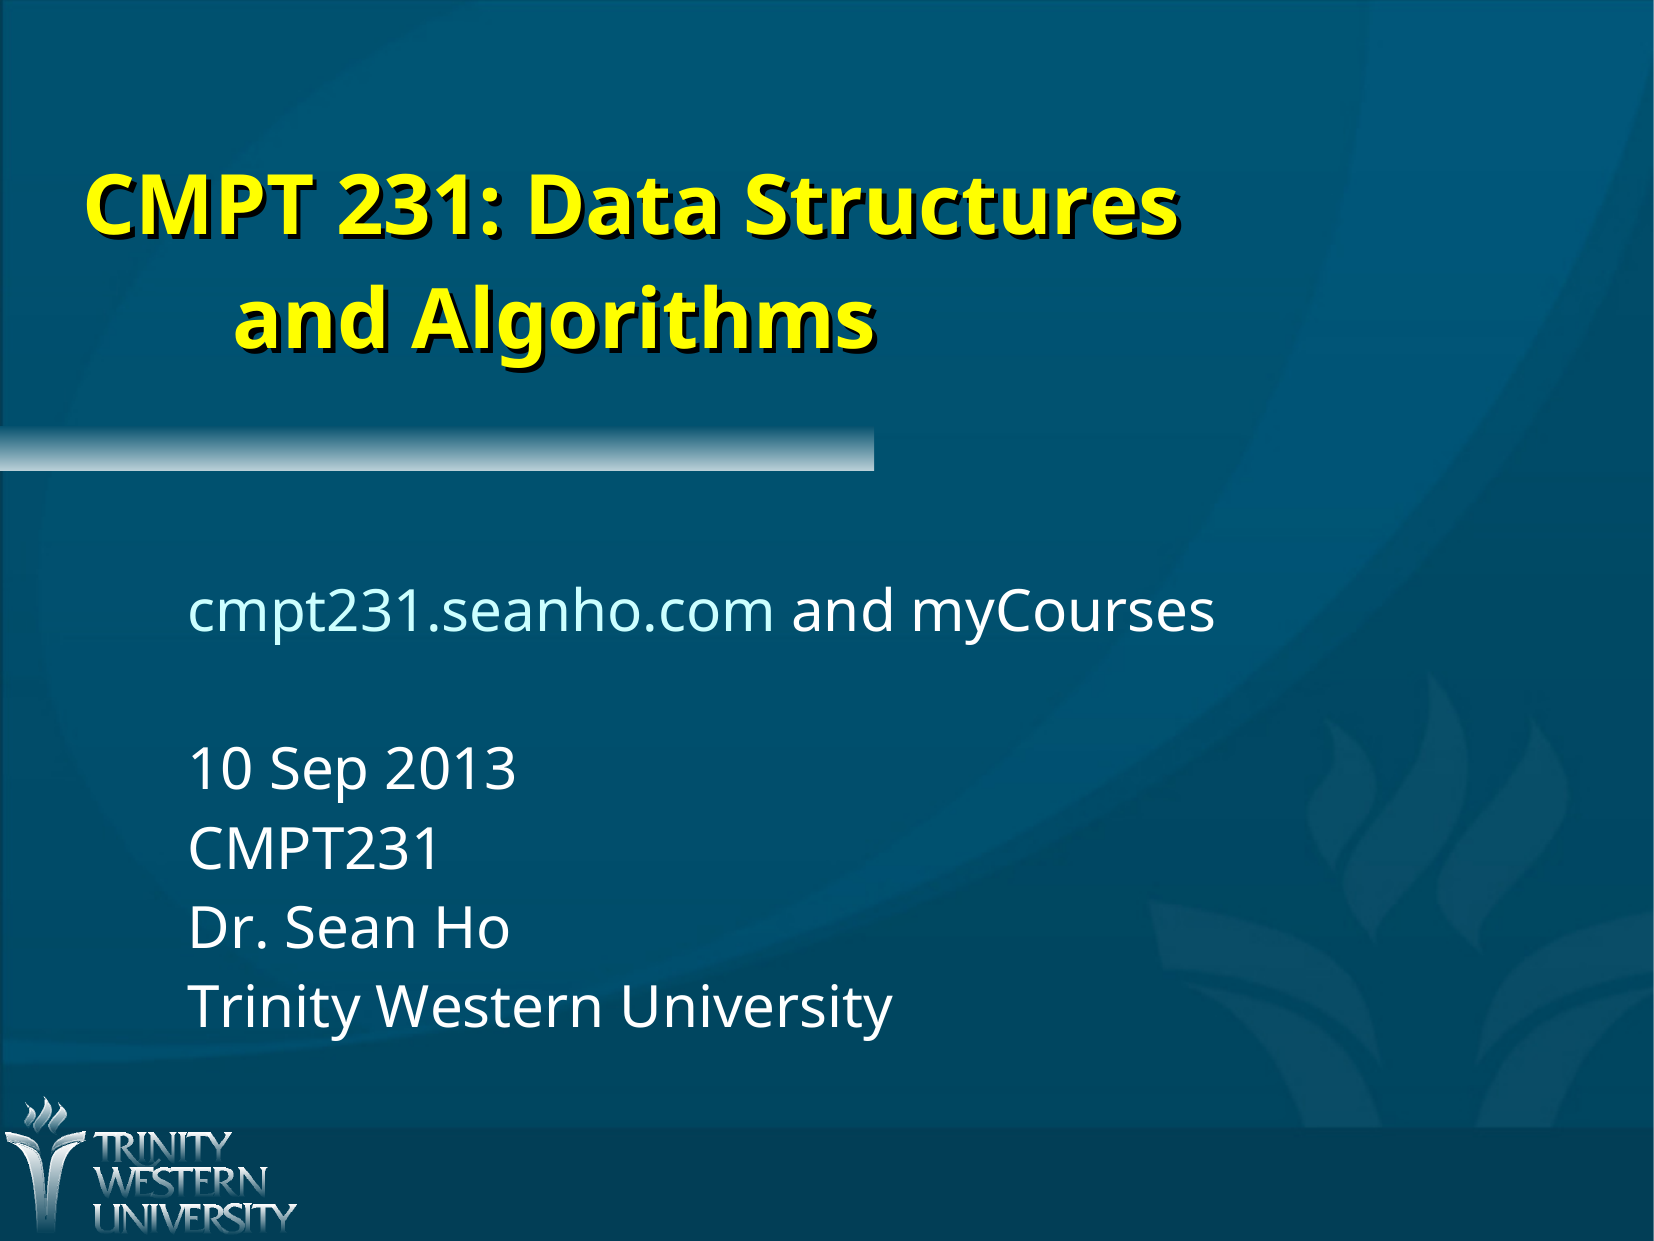

# CMPT 231: Data Structures and Algorithms
cmpt231.seanho.com and myCourses
10 Sep 2013
CMPT231
Dr. Sean Ho
Trinity Western University